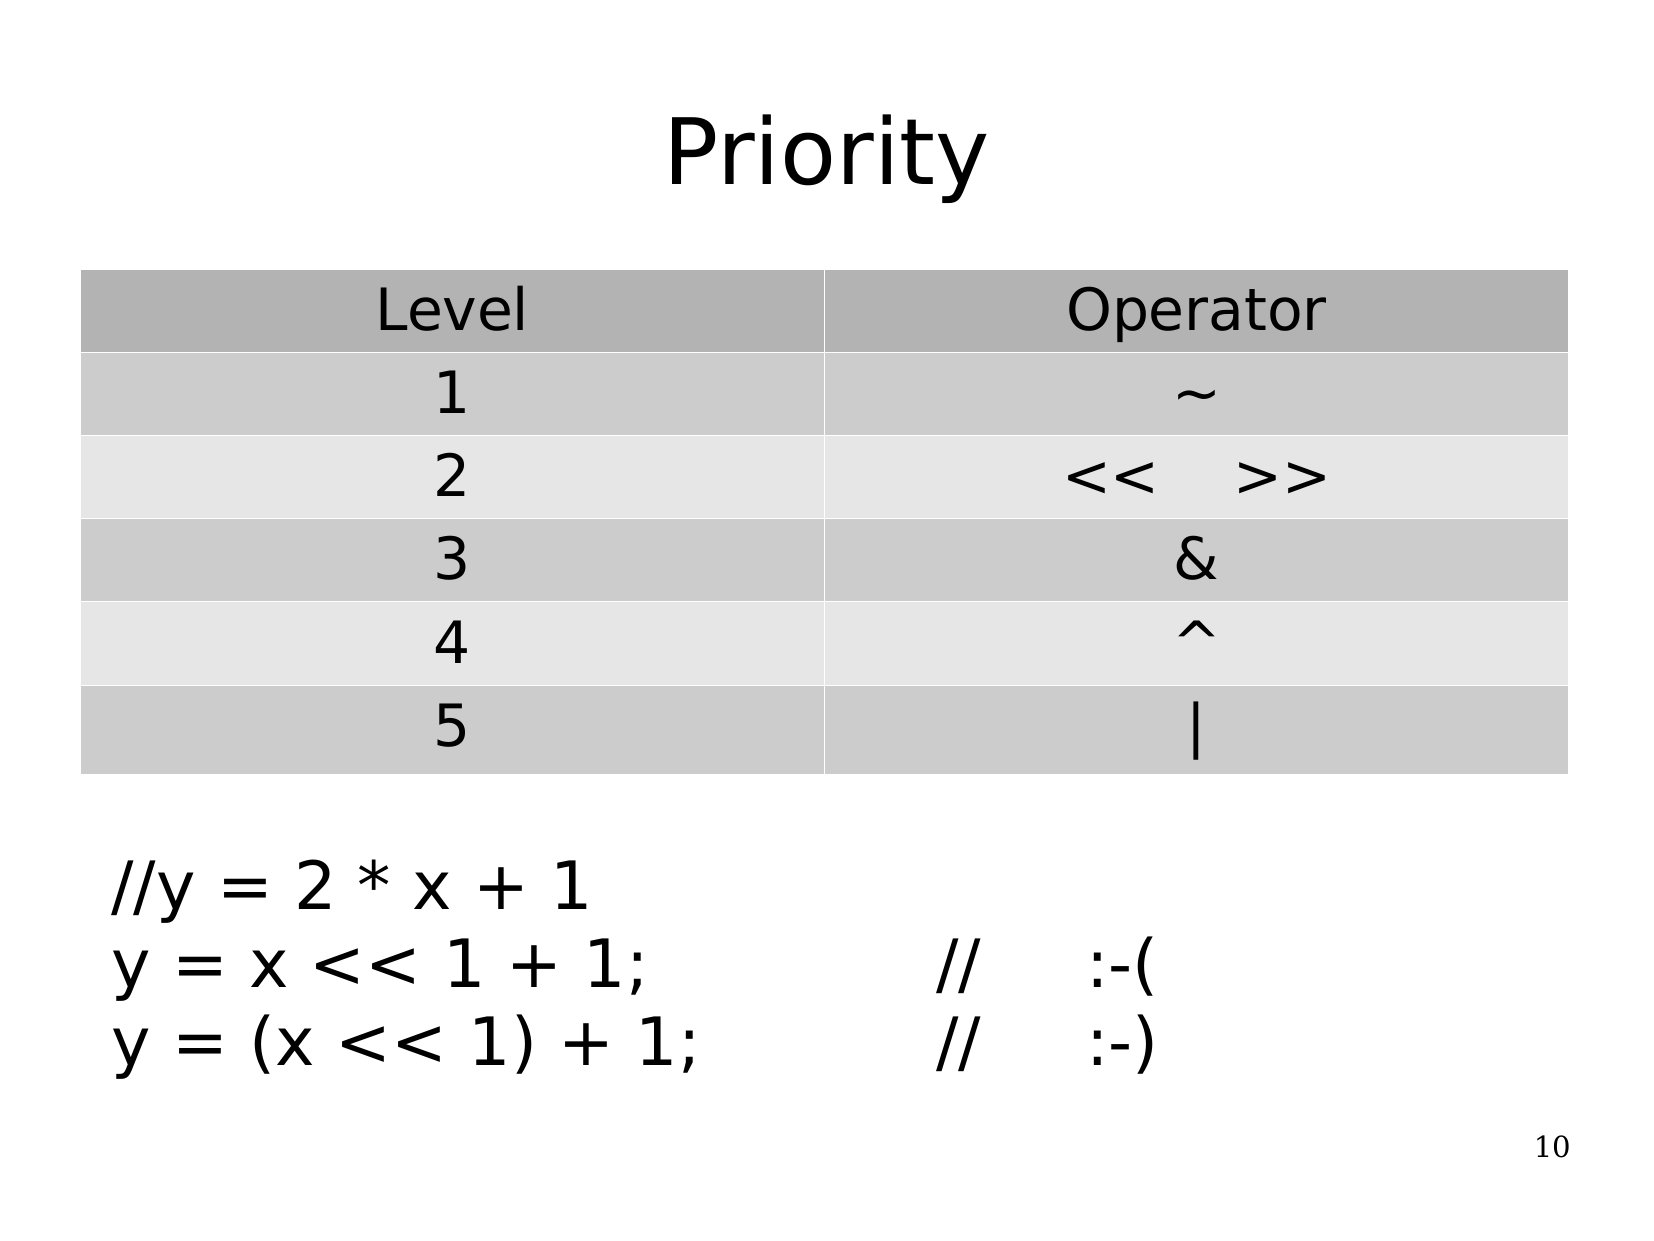

# Priority
| Level | Operator |
| --- | --- |
| 1 | ~ |
| 2 | << >> |
| 3 | & |
| 4 | ^ |
| 5 | | |
//y = 2 * x + 1
y = x << 1 + 1;				//		:-(
y = (x << 1) + 1;				//		:-)
10